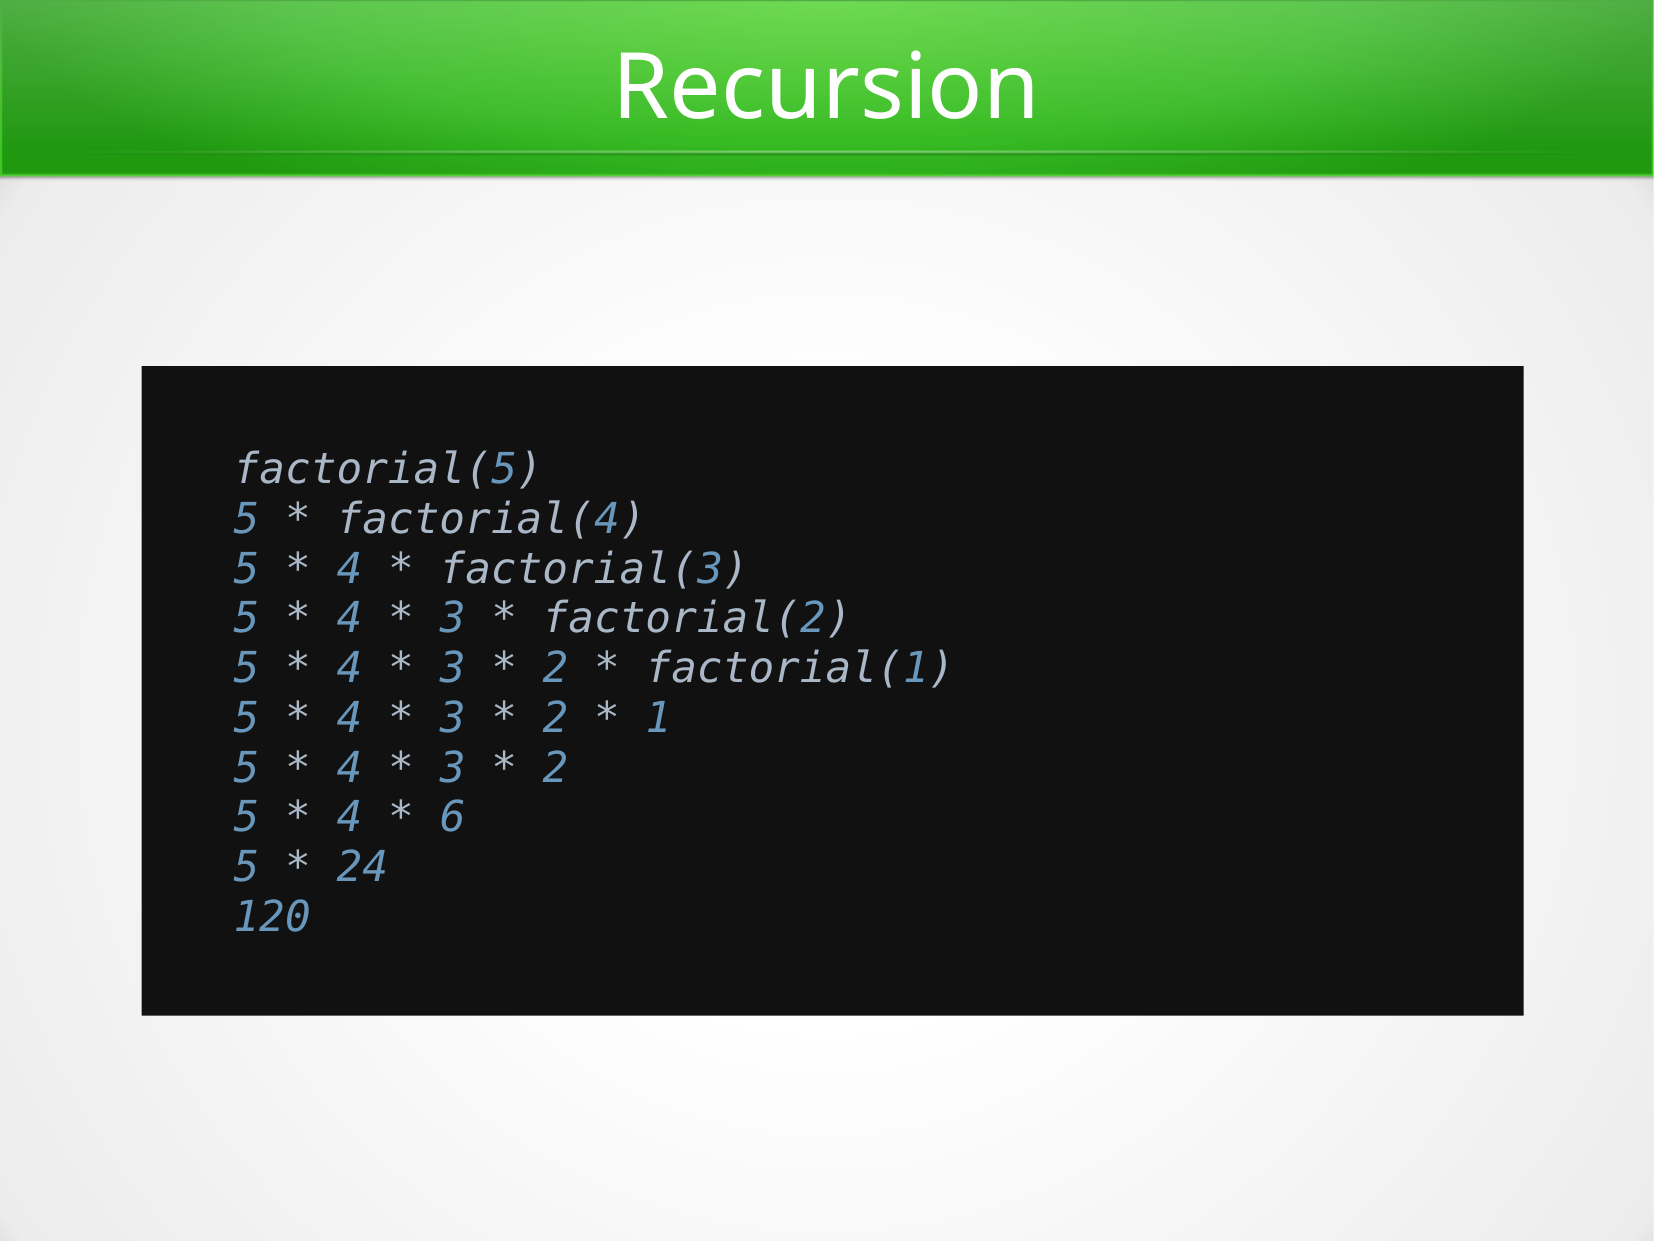

# Recursion
 factorial(5)
 5 * factorial(4)
 5 * 4 * factorial(3)
 5 * 4 * 3 * factorial(2)
 5 * 4 * 3 * 2 * factorial(1)
 5 * 4 * 3 * 2 * 1
 5 * 4 * 3 * 2
 5 * 4 * 6
 5 * 24
 120